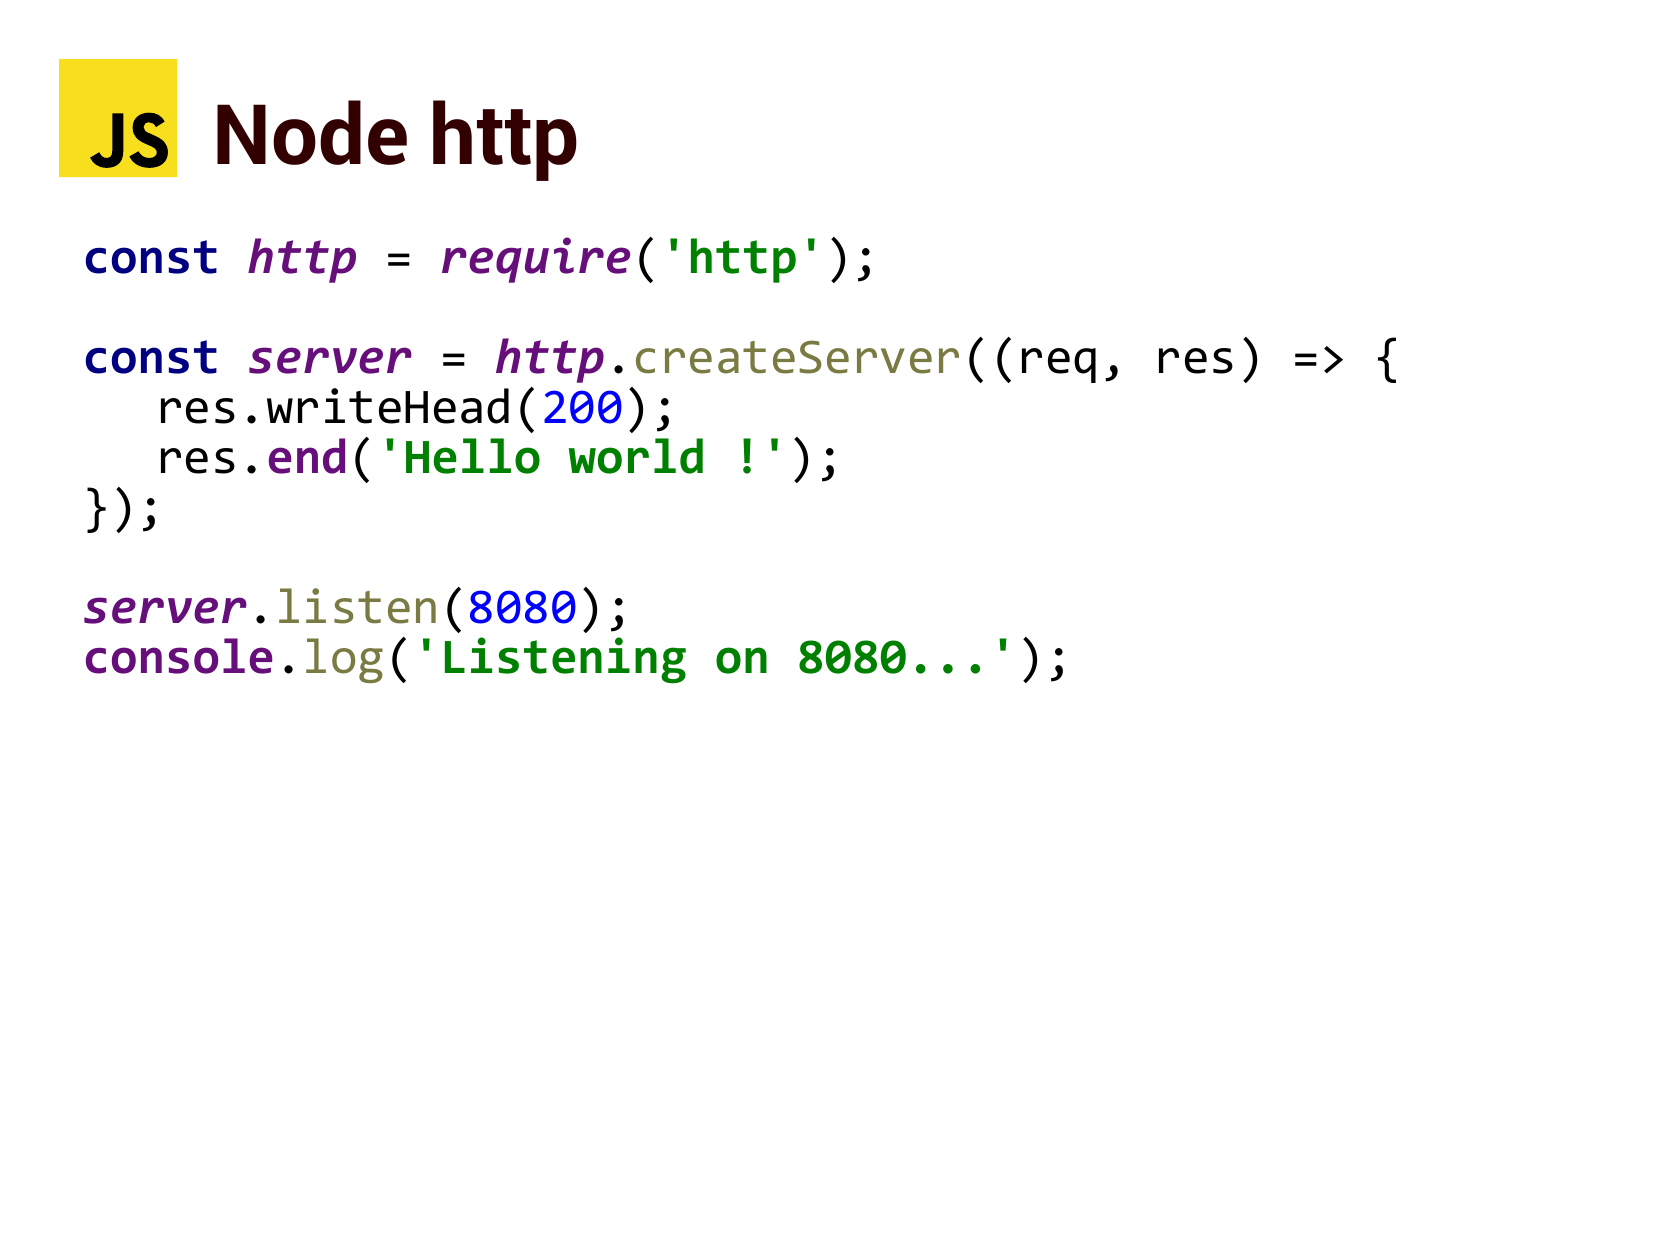

# Node http
const http = require('http');
const server = http.createServer((req, res) => {
	res.writeHead(200);
	res.end('Hello world !');
});
server.listen(8080);
console.log('Listening on 8080...');